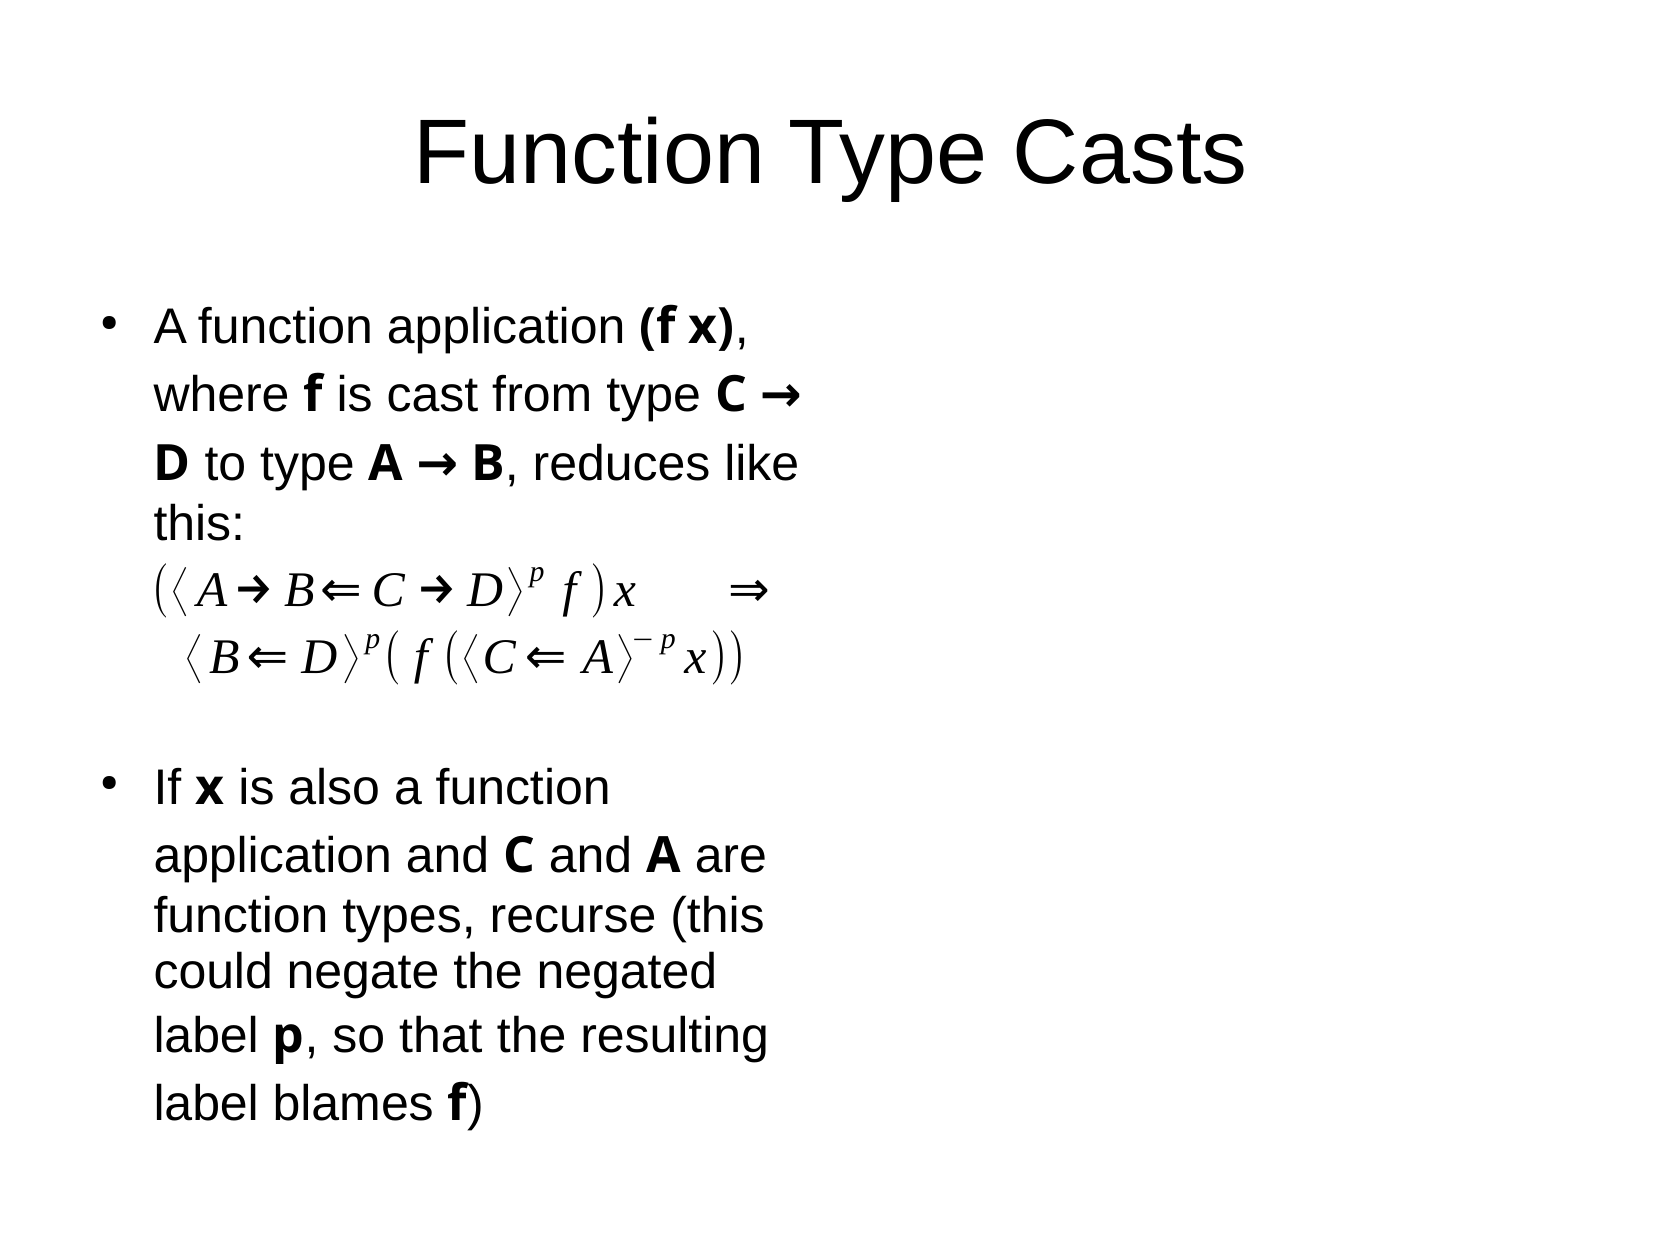

# Function Type Casts
A function application (f x), where f is cast from type C → D to type A → B, reduces like this:
If x is also a function application and C and A are function types, recurse (this could negate the negated label p, so that the resulting label blames f)